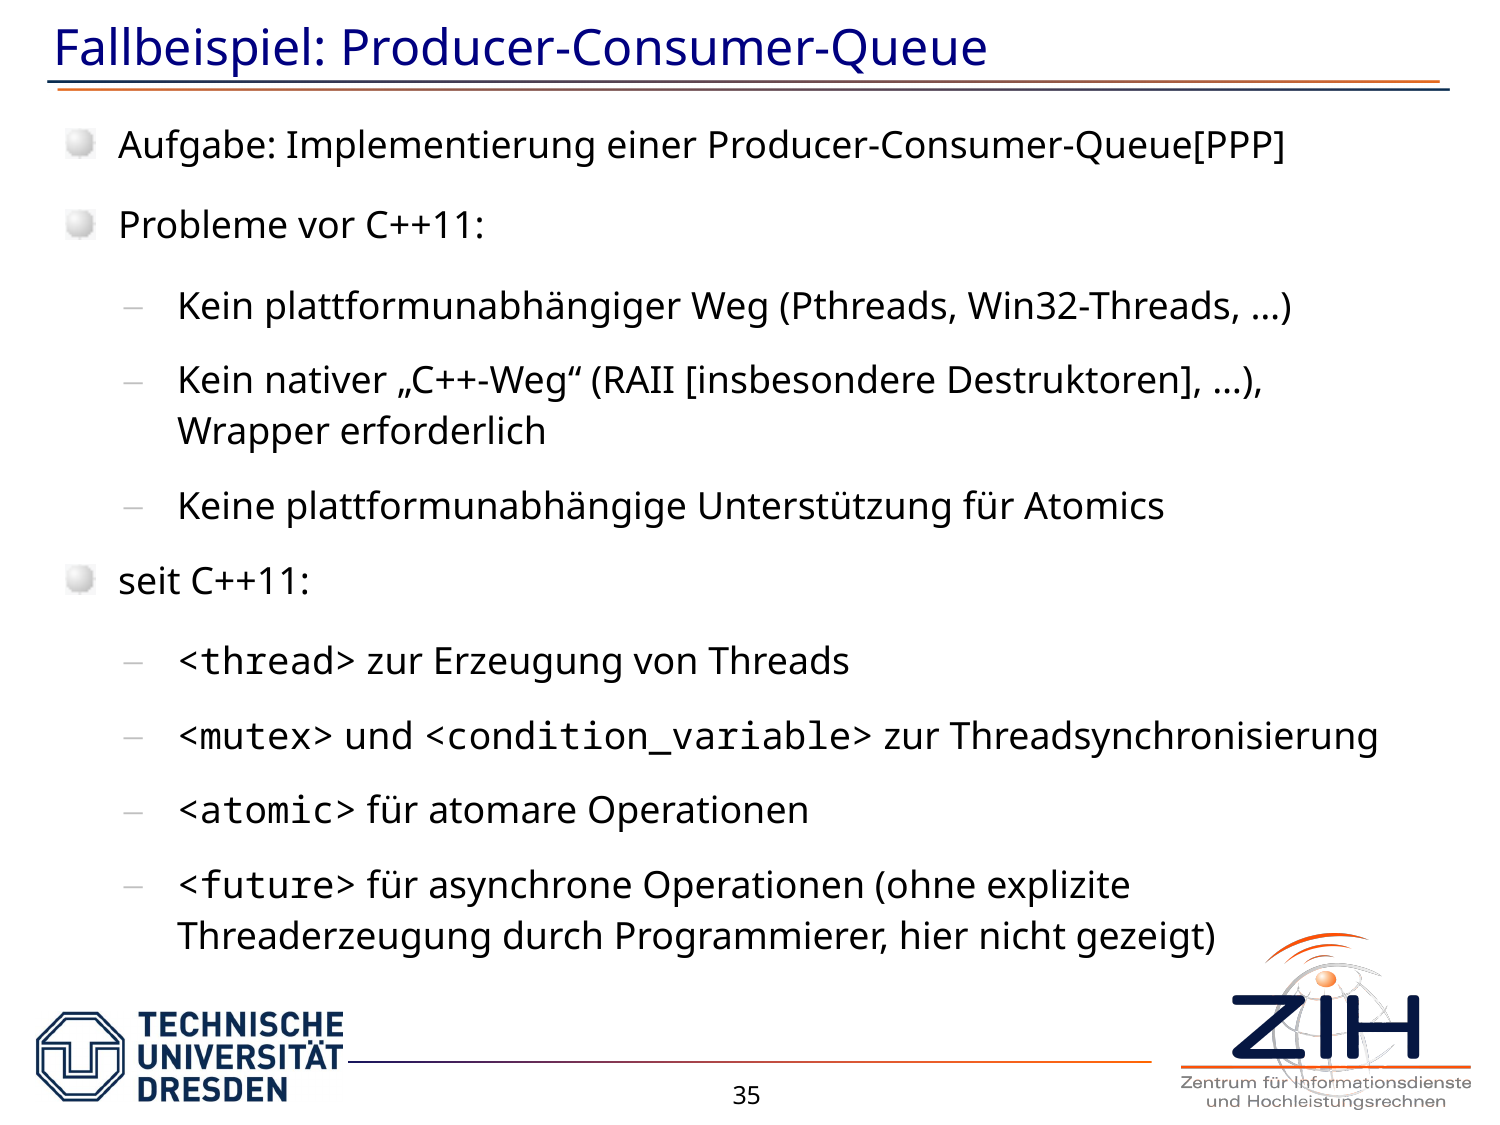

# Fallbeispiel: Producer-Consumer-Queue
Aufgabe: Implementierung einer Producer-Consumer-Queue[PPP]
Probleme vor C++11:
Kein plattformunabhängiger Weg (Pthreads, Win32-Threads, …)
Kein nativer „C++-Weg“ (RAII [insbesondere Destruktoren], …), Wrapper erforderlich
Keine plattformunabhängige Unterstützung für Atomics
seit C++11:
<thread> zur Erzeugung von Threads
<mutex> und <condition_variable> zur Threadsynchronisierung
<atomic> für atomare Operationen
<future> für asynchrone Operationen (ohne explizite Threaderzeugung durch Programmierer, hier nicht gezeigt)
35